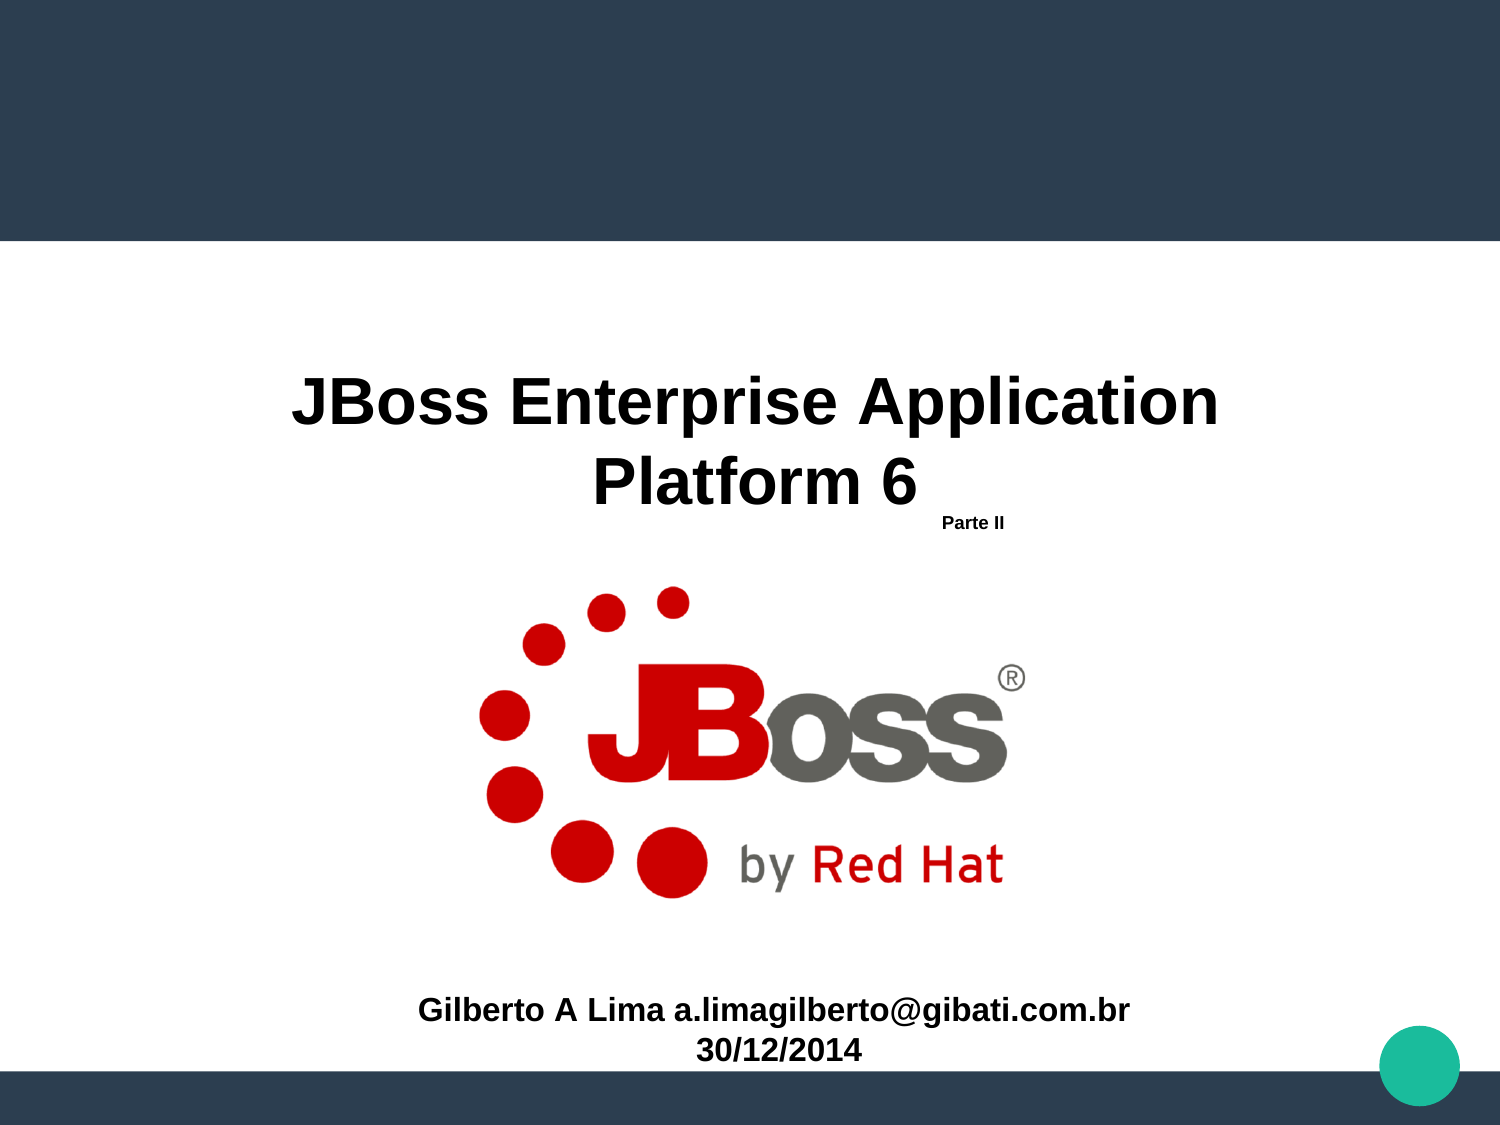

JBoss Enterprise Application Platform 6
Parte II
Gilberto A Lima a.limagilberto@gibati.com.br
30/12/2014